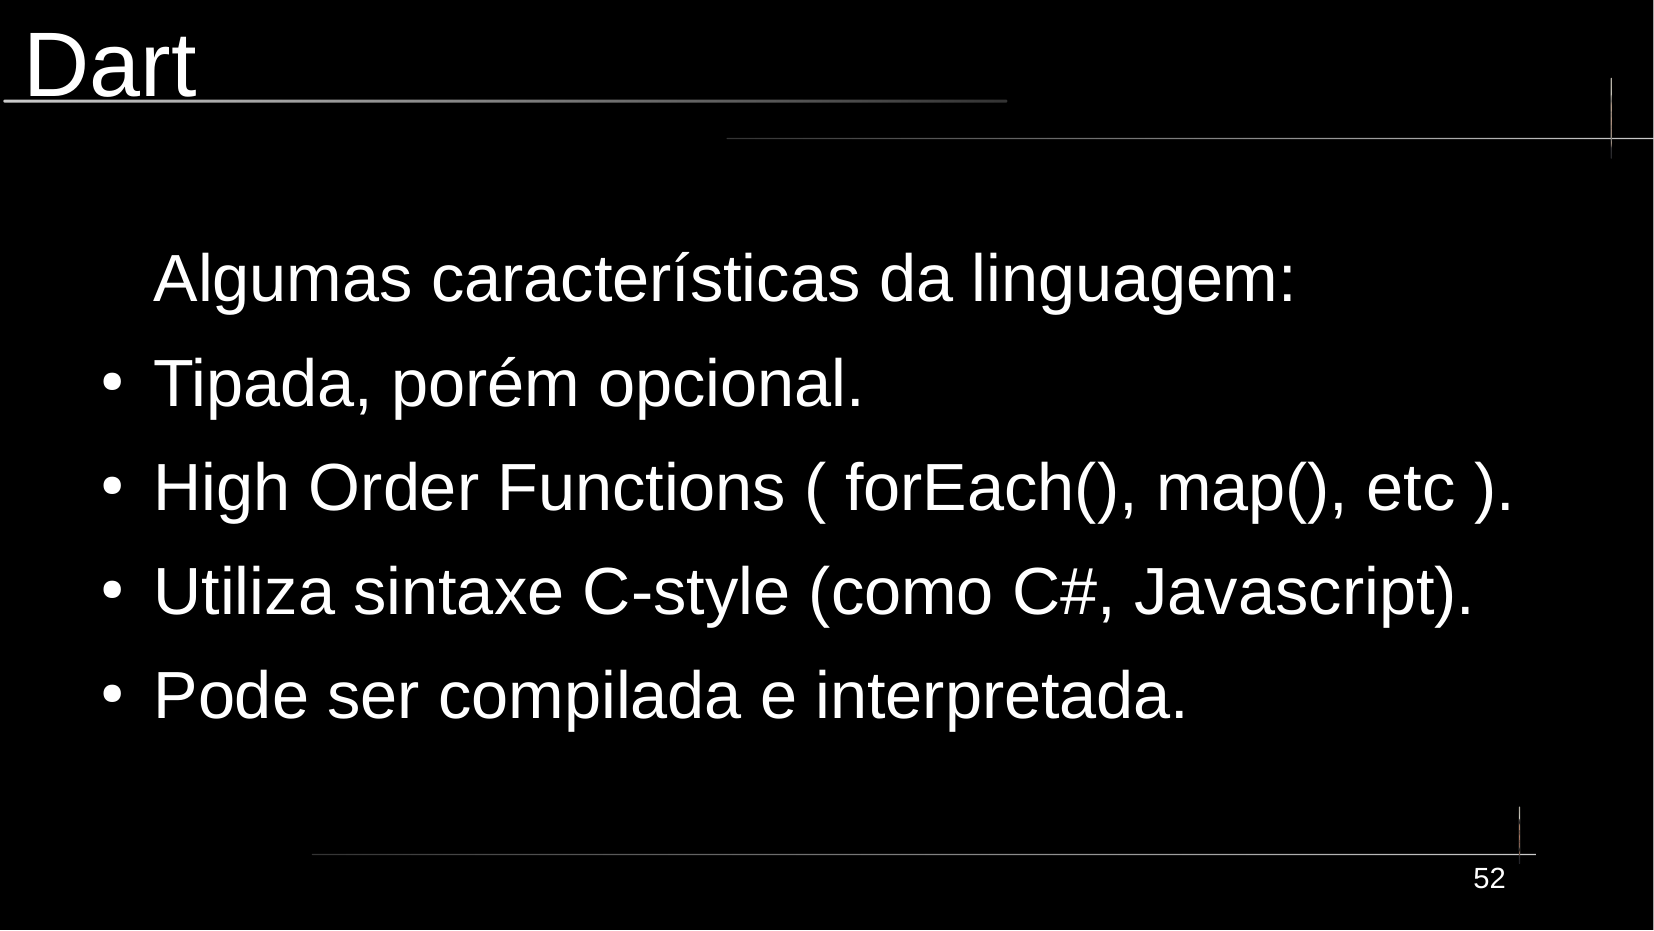

# Dart
Algumas características da linguagem:
Tipada, porém opcional.
High Order Functions ( forEach(), map(), etc ).
Utiliza sintaxe C-style (como C#, Javascript).
Pode ser compilada e interpretada.
52